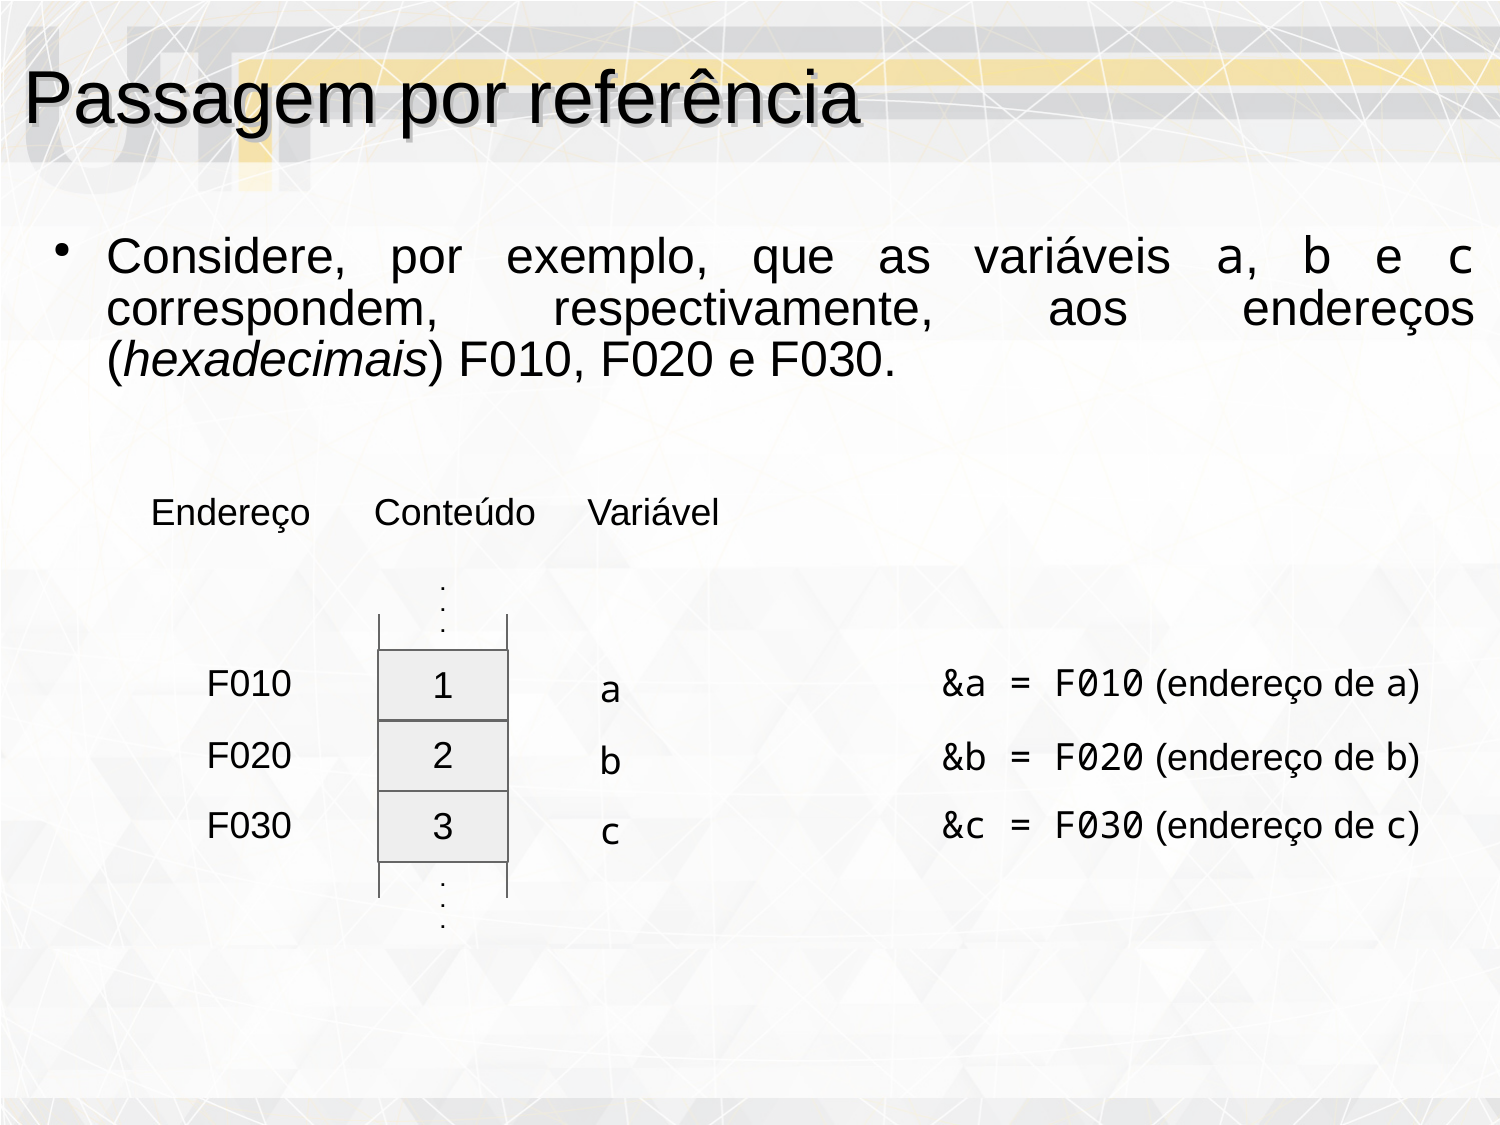

# Passagem por referência
Considere, por exemplo, que as variáveis a, b e c correspondem, respectivamente, aos endereços (hexadecimais) F010, F020 e F030.
Endereço
Conteúdo
Variável
.
.
.
1
&a = F010 (endereço de a)
F010
a
2
&b = F020 (endereço de b)
F020
b
3
&c = F030 (endereço de c)
F030
c
.
.
.